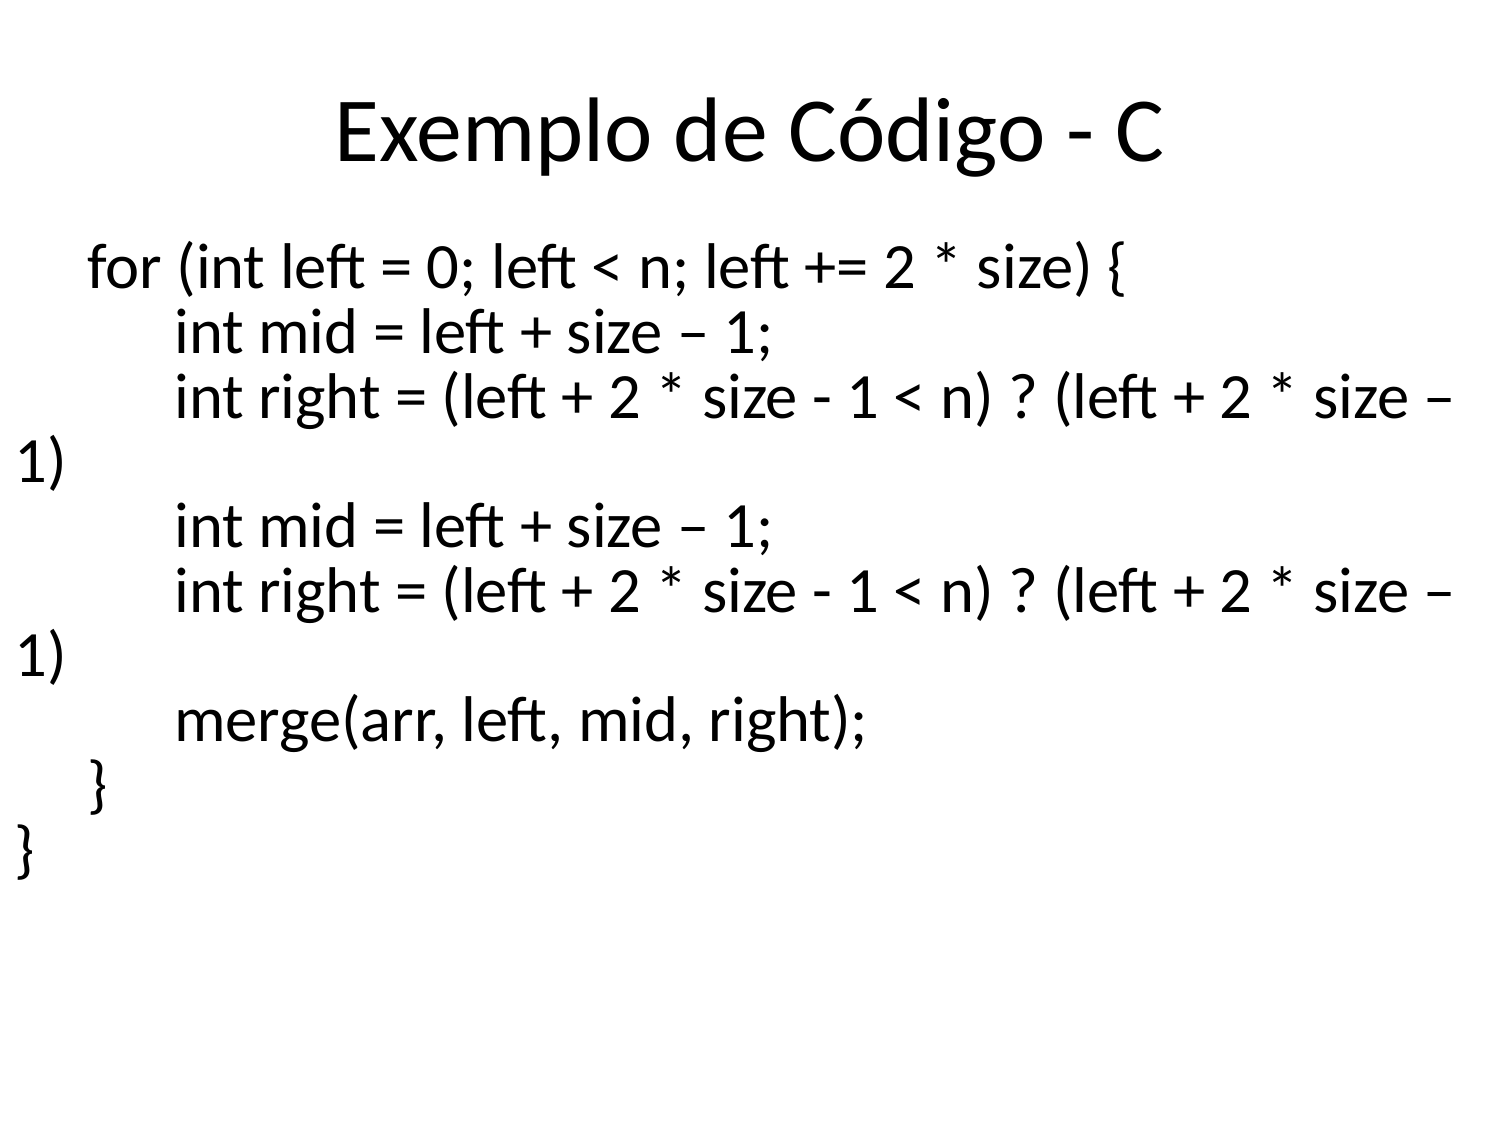

# Exemplo de Código - C
 for (int left = 0; left < n; left += 2 * size) {
 int mid = left + size – 1;
 int right = (left + 2 * size - 1 < n) ? (left + 2 * size – 1)
 int mid = left + size – 1;
 int right = (left + 2 * size - 1 < n) ? (left + 2 * size – 1)
 merge(arr, left, mid, right);
 }
}